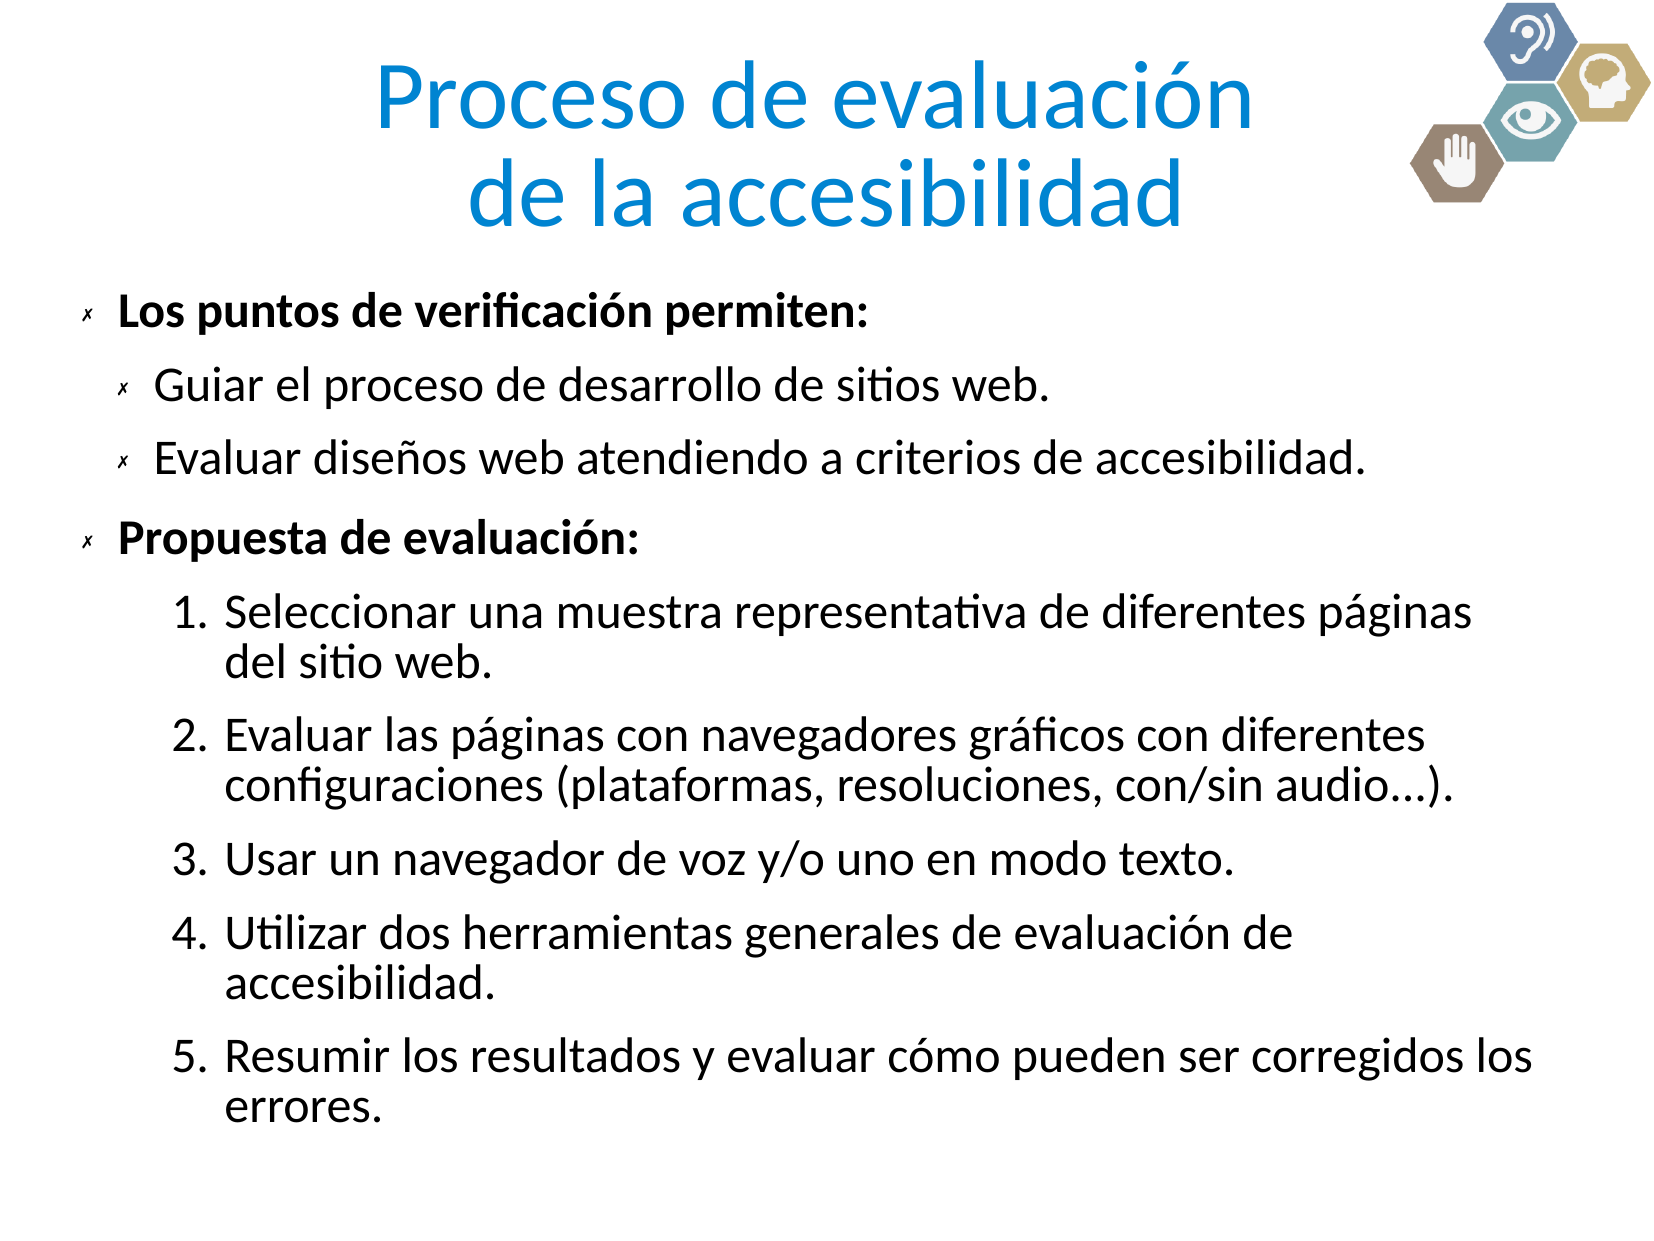

# Proceso de evaluación de la accesibilidad
Los puntos de verificación permiten:
Guiar el proceso de desarrollo de sitios web.
Evaluar diseños web atendiendo a criterios de accesibilidad.
Propuesta de evaluación:
Seleccionar una muestra representativa de diferentes páginas del sitio web.
Evaluar las páginas con navegadores gráficos con diferentes configuraciones (plataformas, resoluciones, con/sin audio...).
Usar un navegador de voz y/o uno en modo texto.
Utilizar dos herramientas generales de evaluación de accesibilidad.
Resumir los resultados y evaluar cómo pueden ser corregidos los errores.